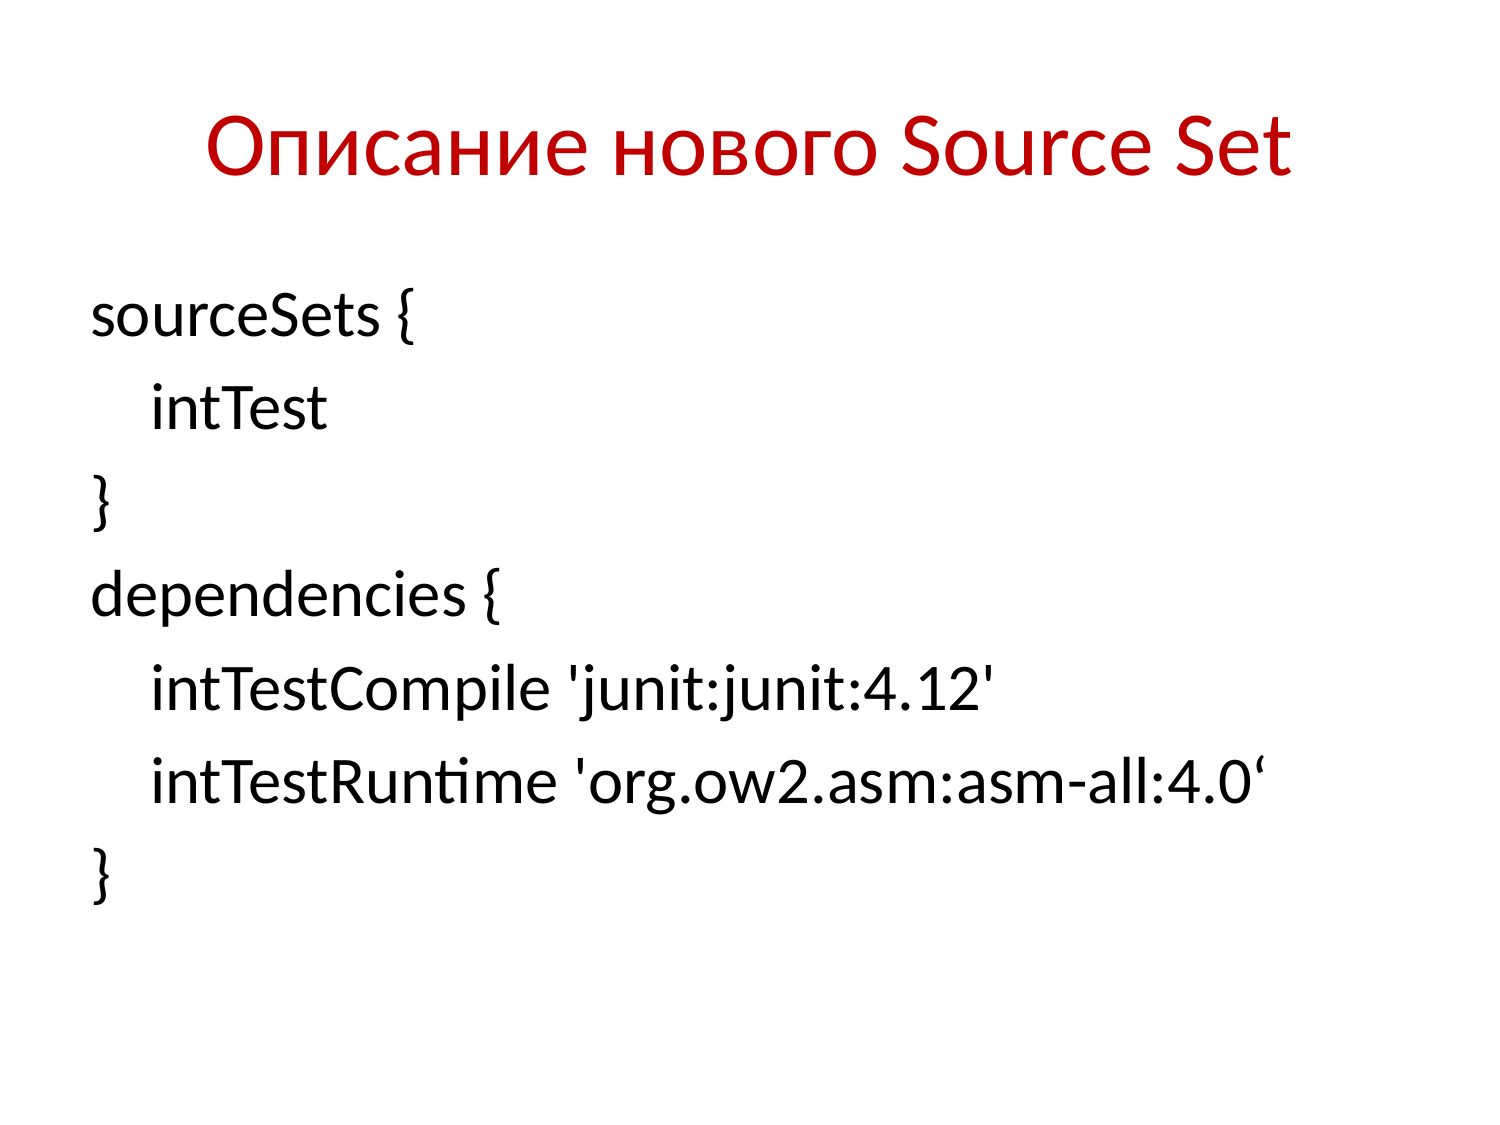

# Описание нового Source Set
sourceSets {
 intTest
}
dependencies {
 intTestCompile 'junit:junit:4.12'
 intTestRuntime 'org.ow2.asm:asm-all:4.0‘
}